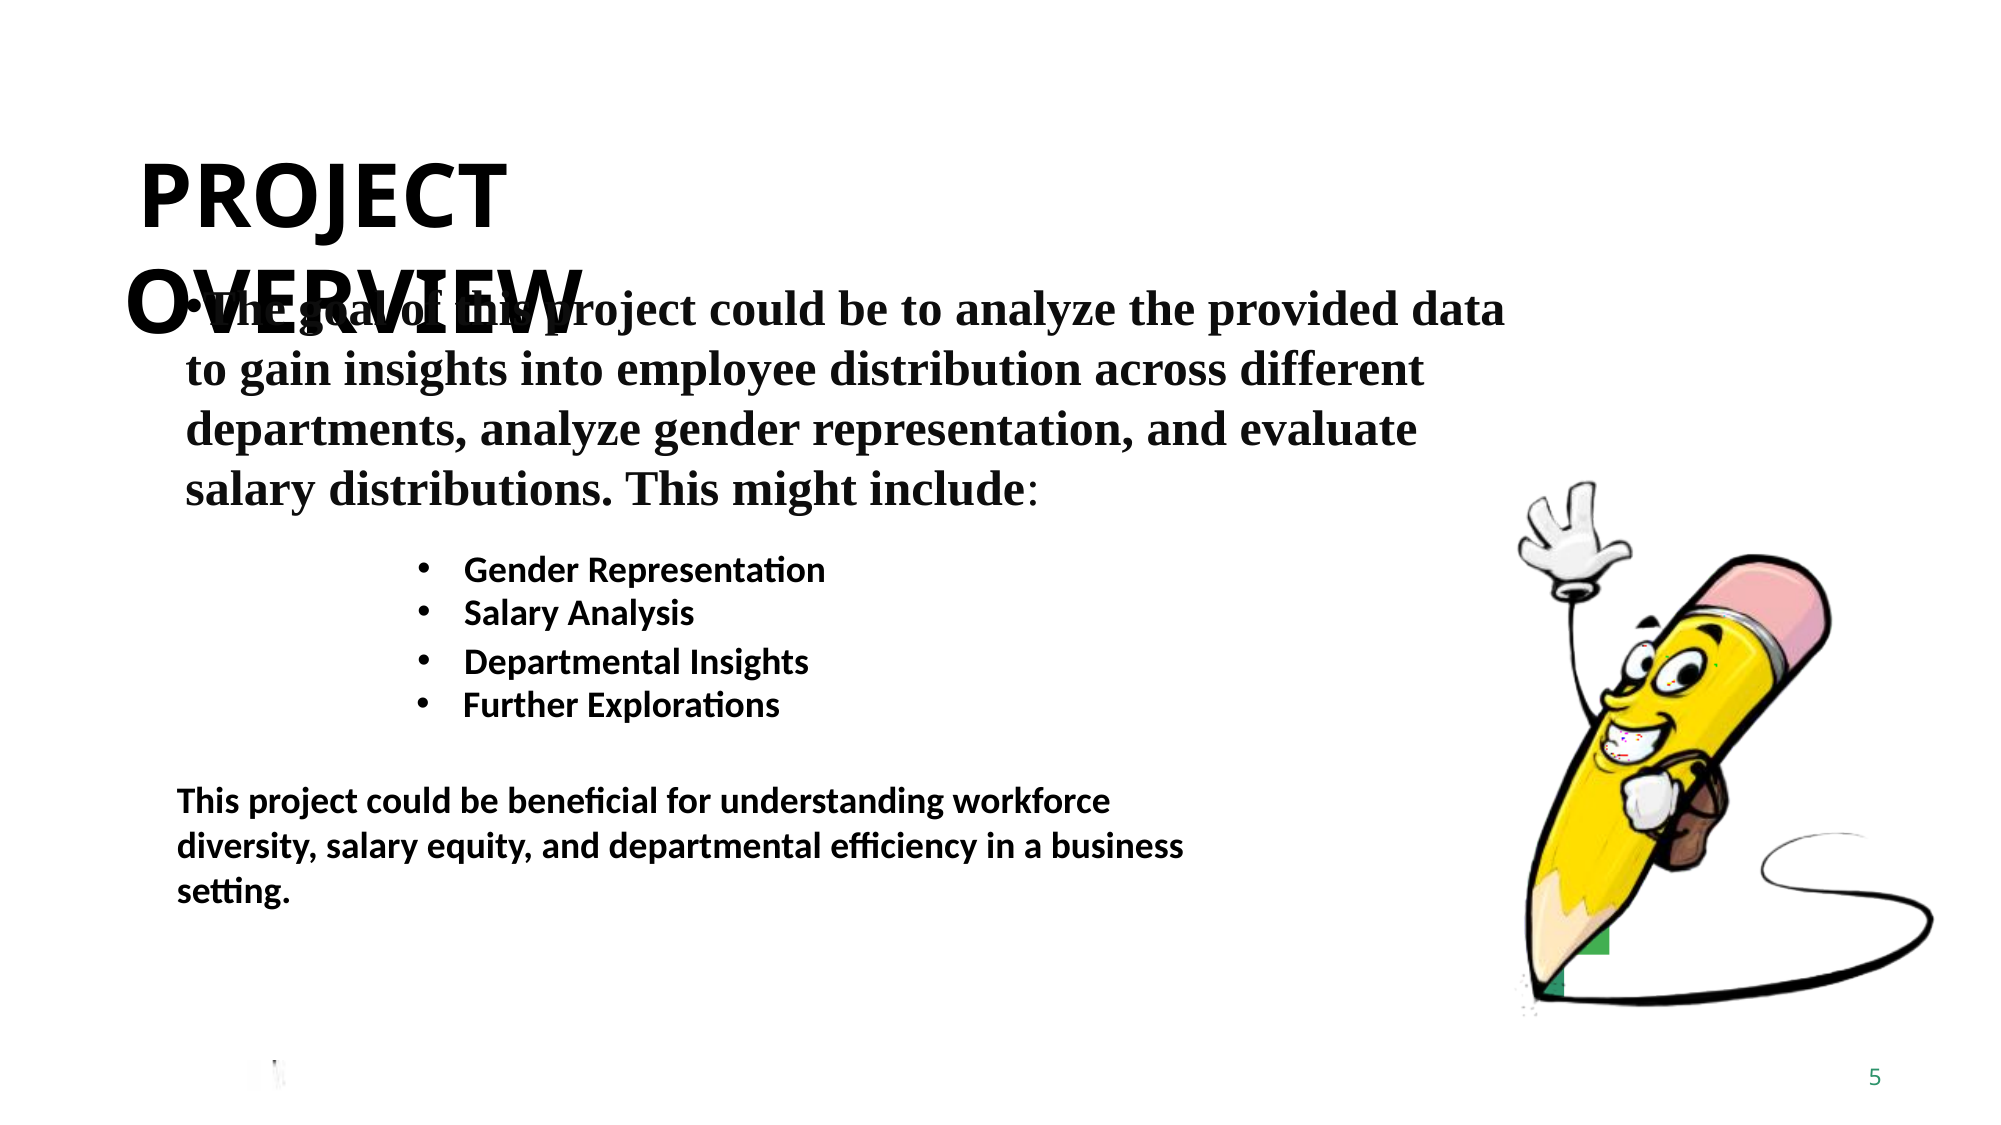

# PROJECT	OVERVIEW
The goal of this project could be to analyze the provided data to gain insights into employee distribution across different departments, analyze gender representation, and evaluate salary distributions. This might include:
Gender Representation
Salary Analysis
Departmental Insights
Further Explorations
This project could be beneficial for understanding workforce diversity, salary equity, and departmental efficiency in a business setting.